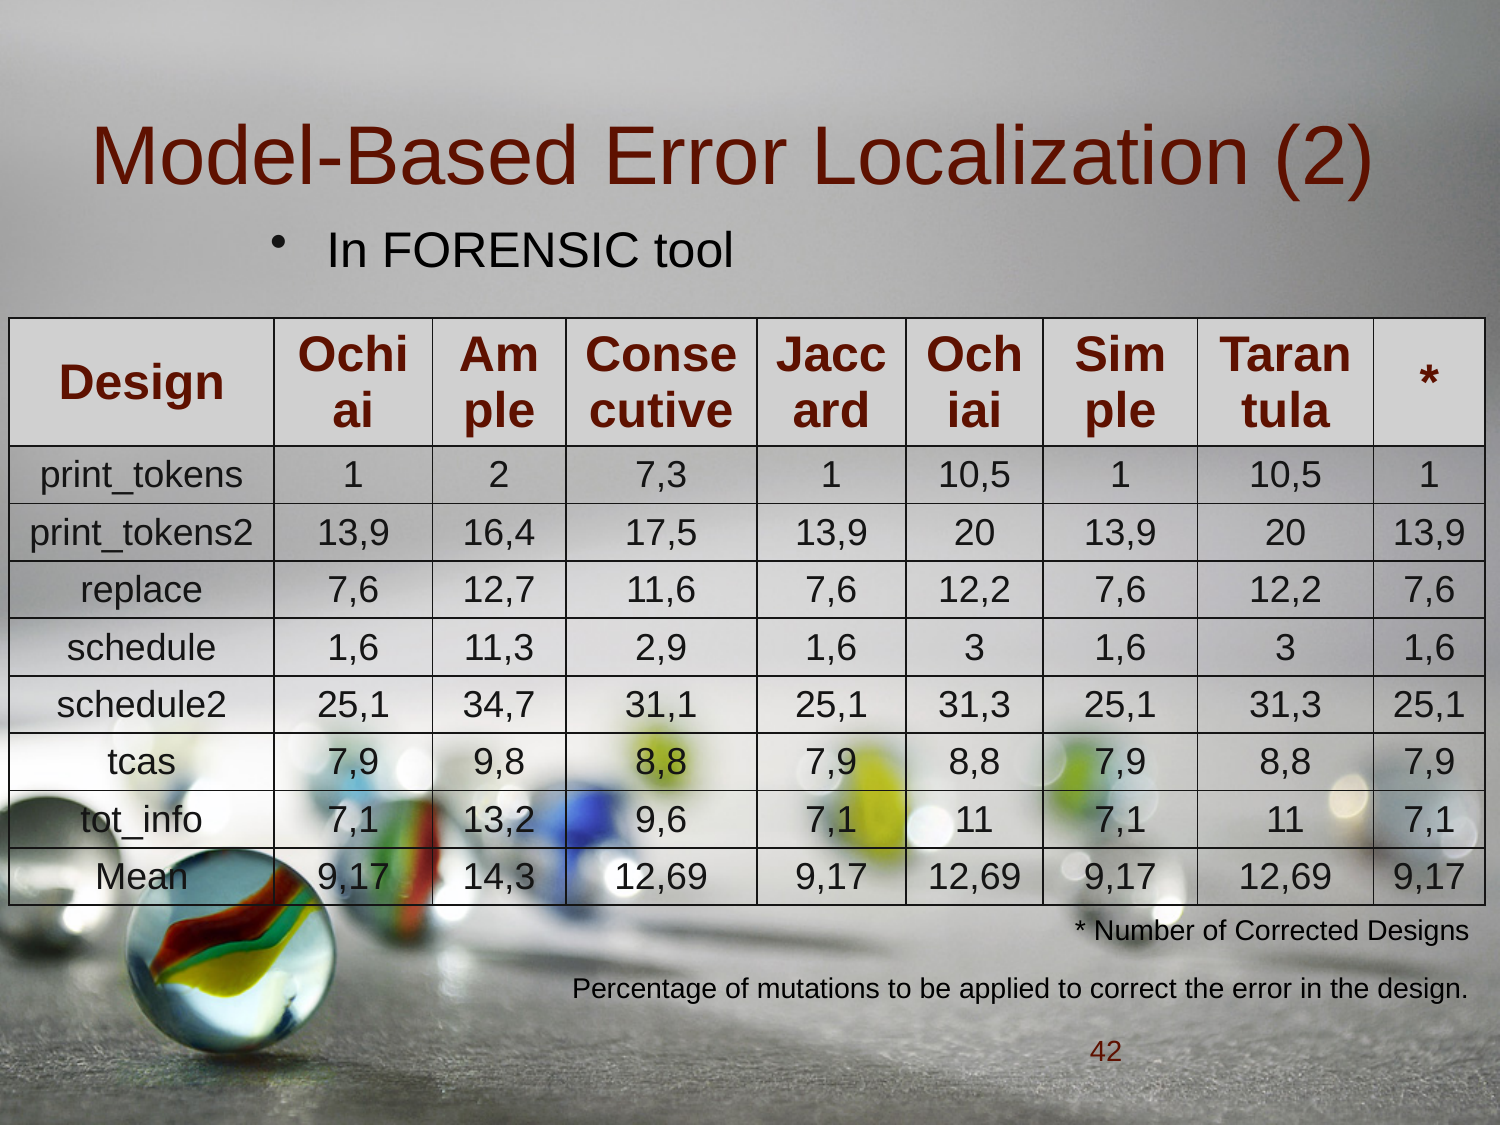

# Model-Based Error Localization (2)
In FORENSIC tool
| Design | Ochiai | Ample | Consecutive | Jaccard | Ochiai | Simple | Tarantula | \* |
| --- | --- | --- | --- | --- | --- | --- | --- | --- |
| print\_tokens | 1 | 2 | 7,3 | 1 | 10,5 | 1 | 10,5 | 1 |
| print\_tokens2 | 13,9 | 16,4 | 17,5 | 13,9 | 20 | 13,9 | 20 | 13,9 |
| replace | 7,6 | 12,7 | 11,6 | 7,6 | 12,2 | 7,6 | 12,2 | 7,6 |
| schedule | 1,6 | 11,3 | 2,9 | 1,6 | 3 | 1,6 | 3 | 1,6 |
| schedule2 | 25,1 | 34,7 | 31,1 | 25,1 | 31,3 | 25,1 | 31,3 | 25,1 |
| tcas | 7,9 | 9,8 | 8,8 | 7,9 | 8,8 | 7,9 | 8,8 | 7,9 |
| tot\_info | 7,1 | 13,2 | 9,6 | 7,1 | 11 | 7,1 | 11 | 7,1 |
| Mean | 9,17 | 14,3 | 12,69 | 9,17 | 12,69 | 9,17 | 12,69 | 9,17 |
* Number of Corrected Designs
Percentage of mutations to be applied to correct the error in the design.
Tallinn, 01.01.2016
42